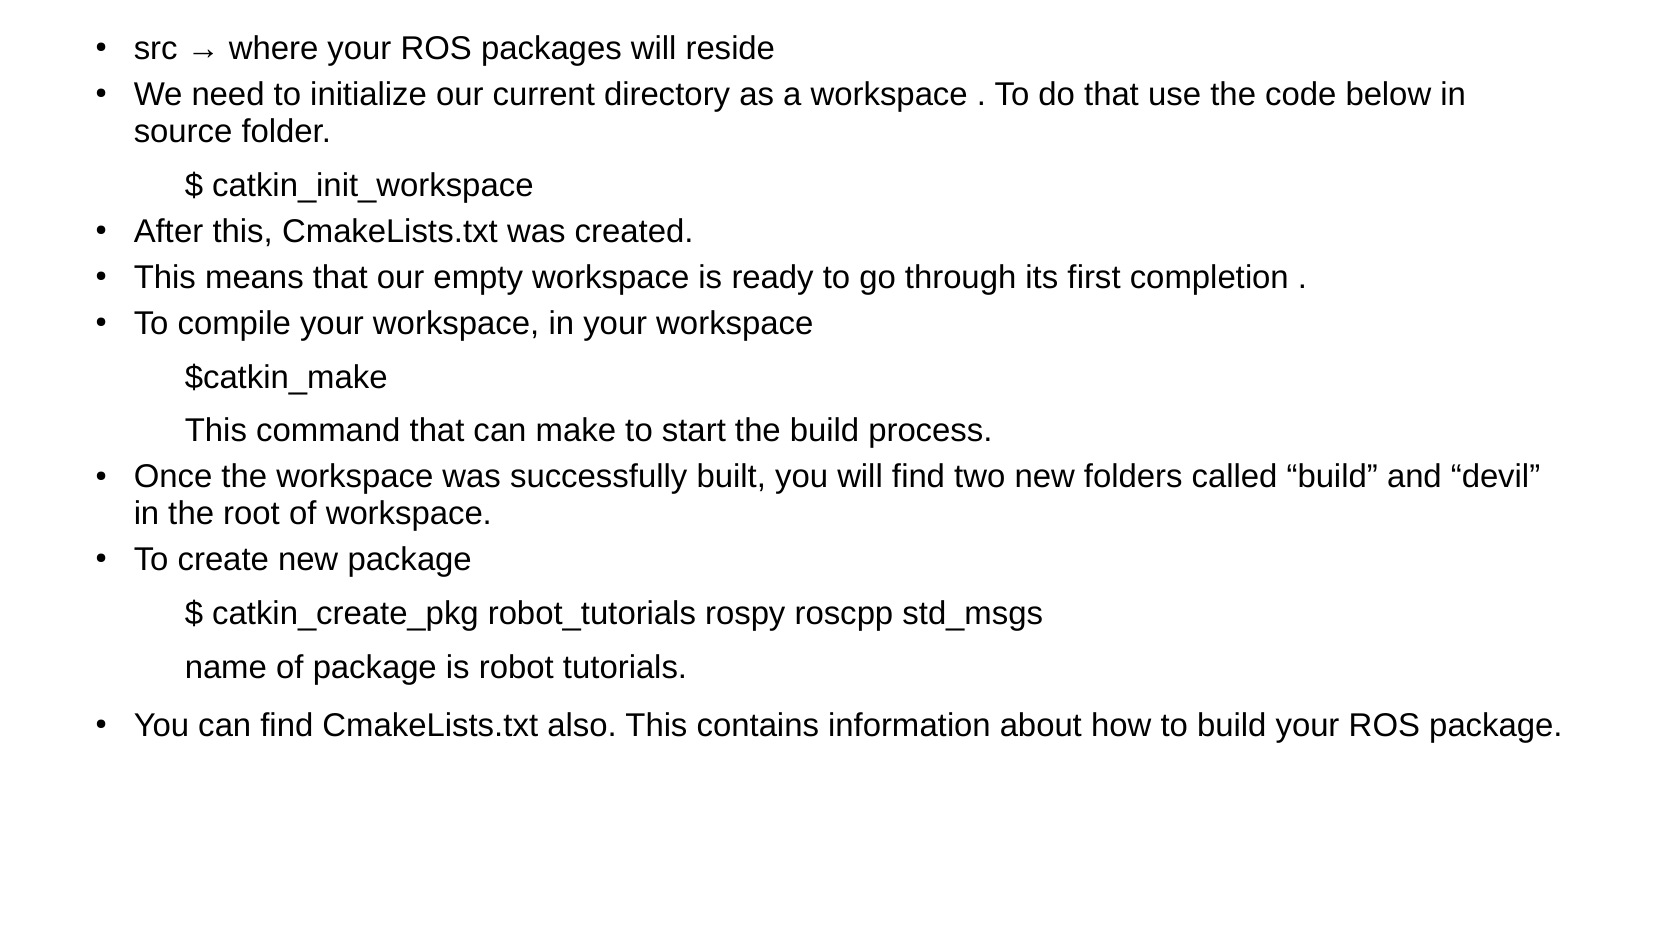

# src → where your ROS packages will reside
We need to initialize our current directory as a workspace . To do that use the code below in source folder.
$ catkin_init_workspace
After this, CmakeLists.txt was created.
This means that our empty workspace is ready to go through its first completion .
To compile your workspace, in your workspace
$catkin_make
This command that can make to start the build process.
Once the workspace was successfully built, you will find two new folders called “build” and “devil” in the root of workspace.
To create new package
$ catkin_create_pkg robot_tutorials rospy roscpp std_msgs
name of package is robot tutorials.
You can find CmakeLists.txt also. This contains information about how to build your ROS package.